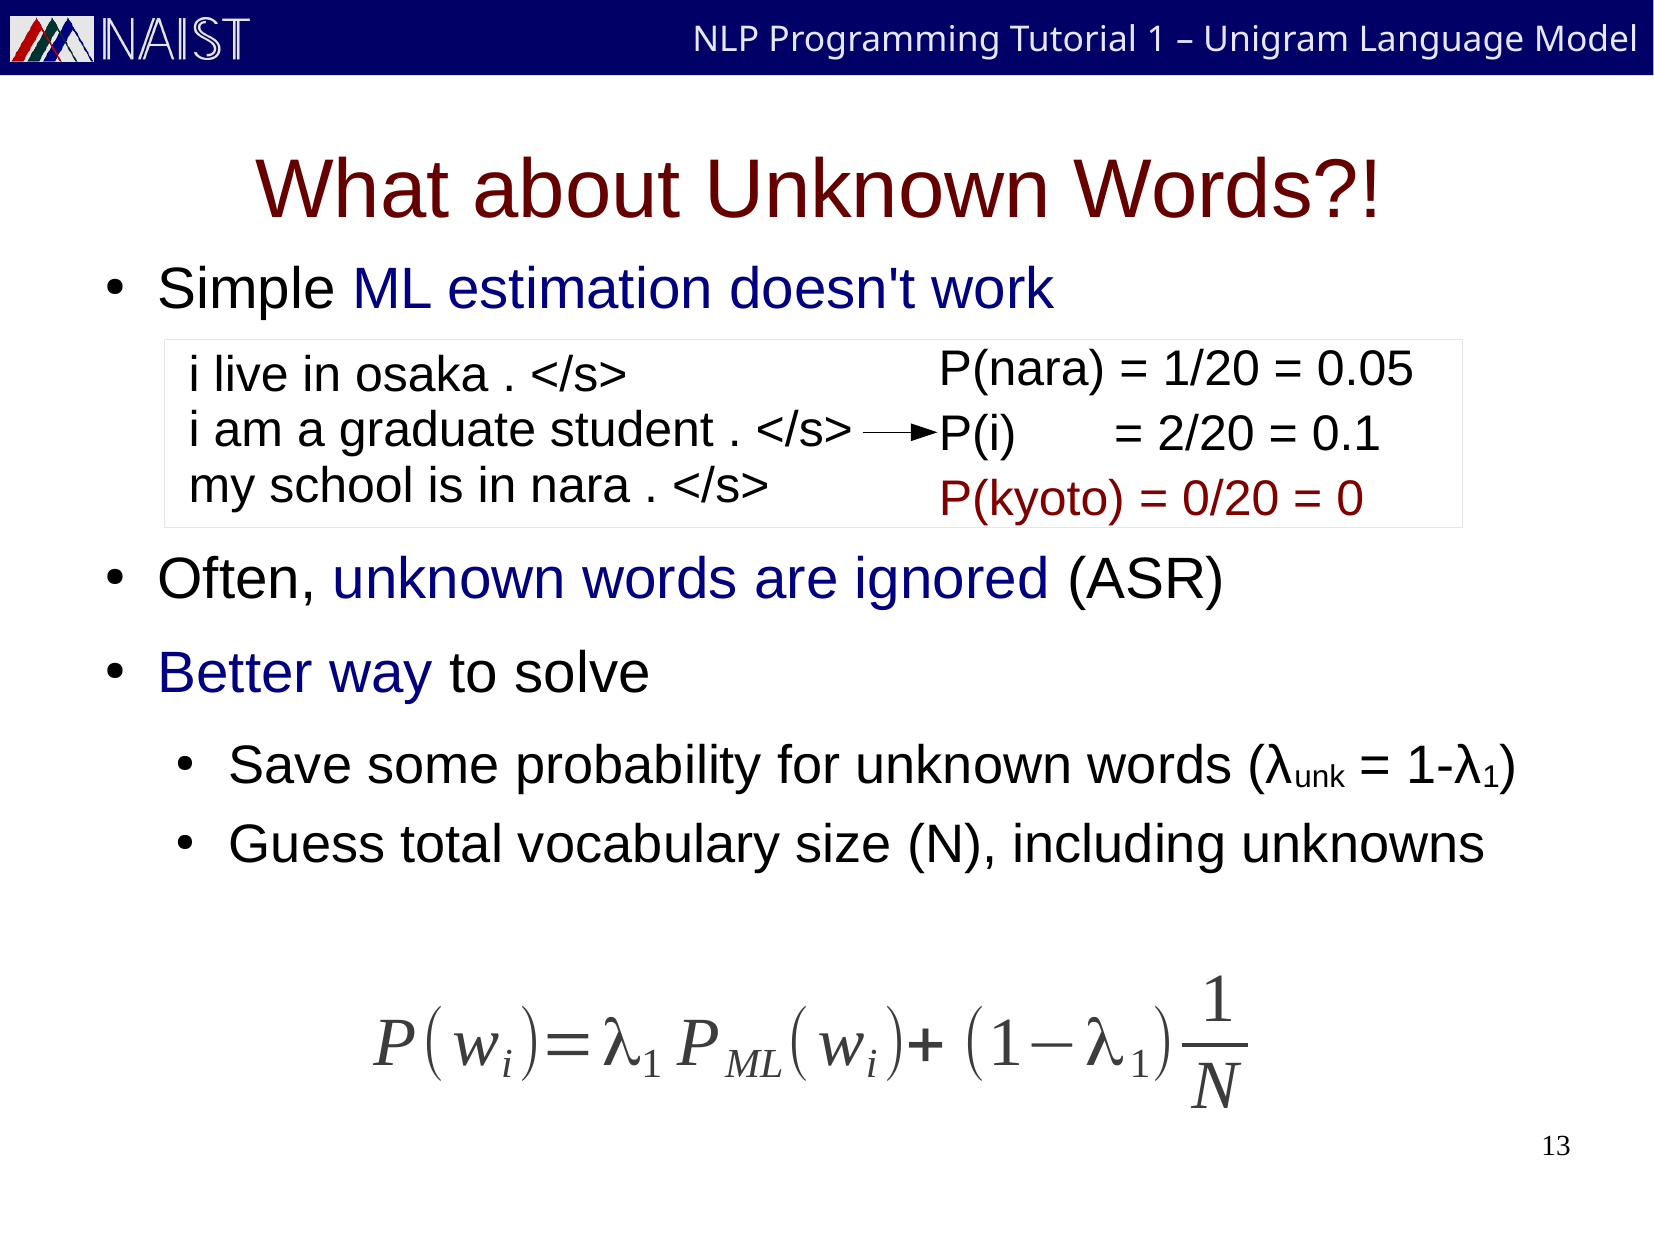

# What about Unknown Words?!
Simple ML estimation doesn't work
Often, unknown words are ignored (ASR)
Better way to solve
Save some probability for unknown words (λunk = 1-λ1)
Guess total vocabulary size (N), including unknowns
P(nara) = 1/20 = 0.05
i live in osaka . </s>
i am a graduate student . </s>
my school is in nara . </s>
P(i) = 2/20 = 0.1
P(kyoto) = 0/20 = 0
13